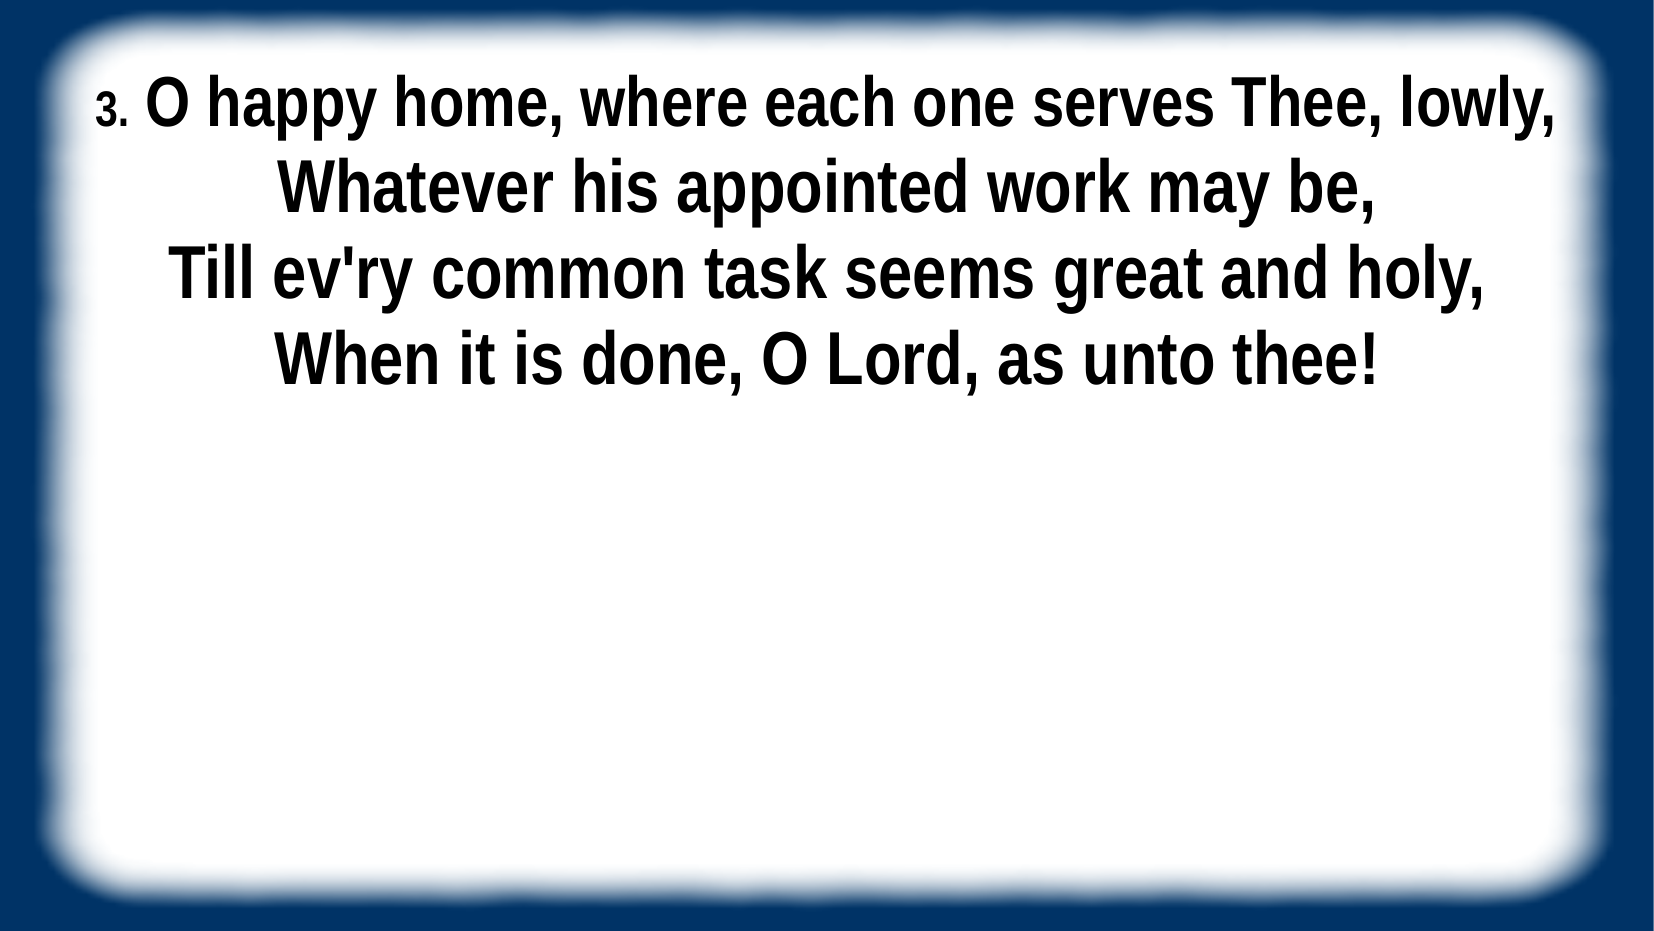

3. O happy home, where each one serves Thee, lowly,
Whatever his appointed work may be,
Till ev'ry common task seems great and holy,
When it is done, O Lord, as unto thee!